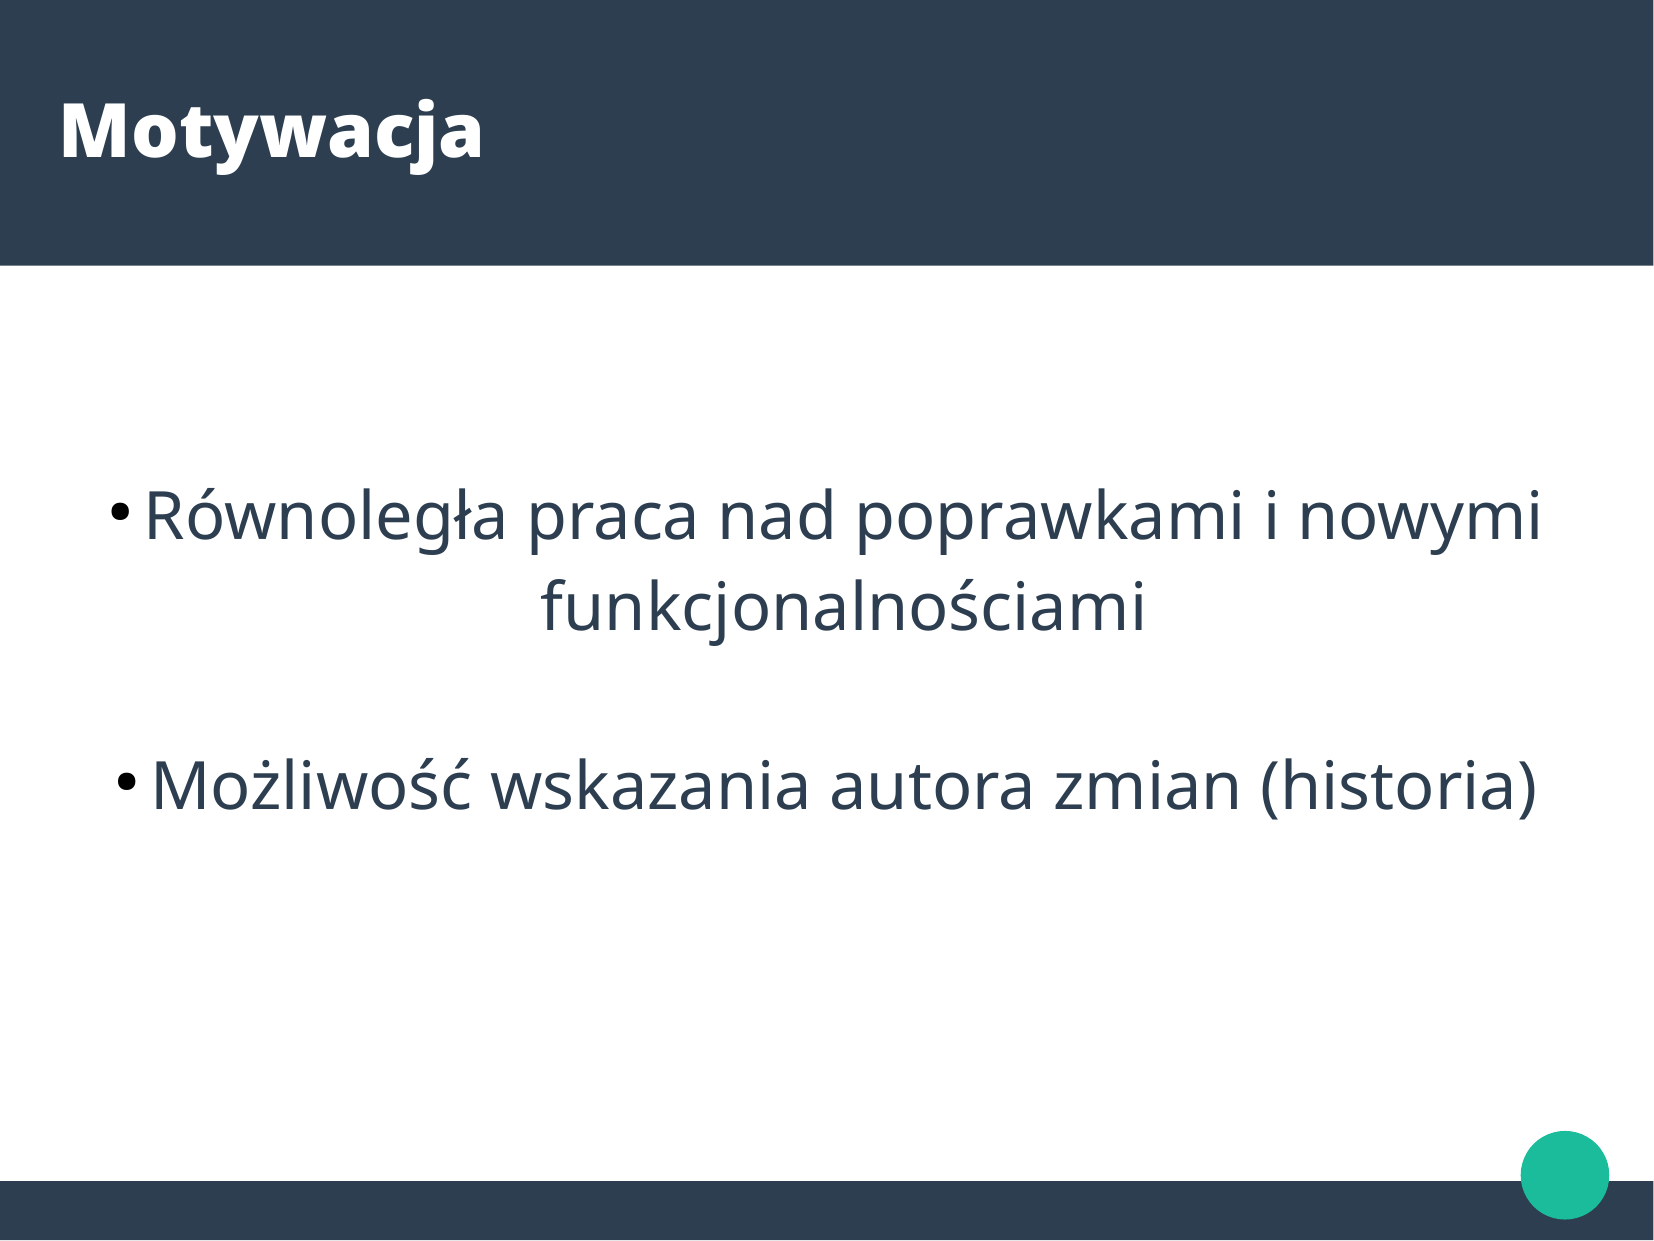

# Motywacja
Równoległa praca nad poprawkami i nowymi funkcjonalnościami
Możliwość wskazania autora zmian (historia)